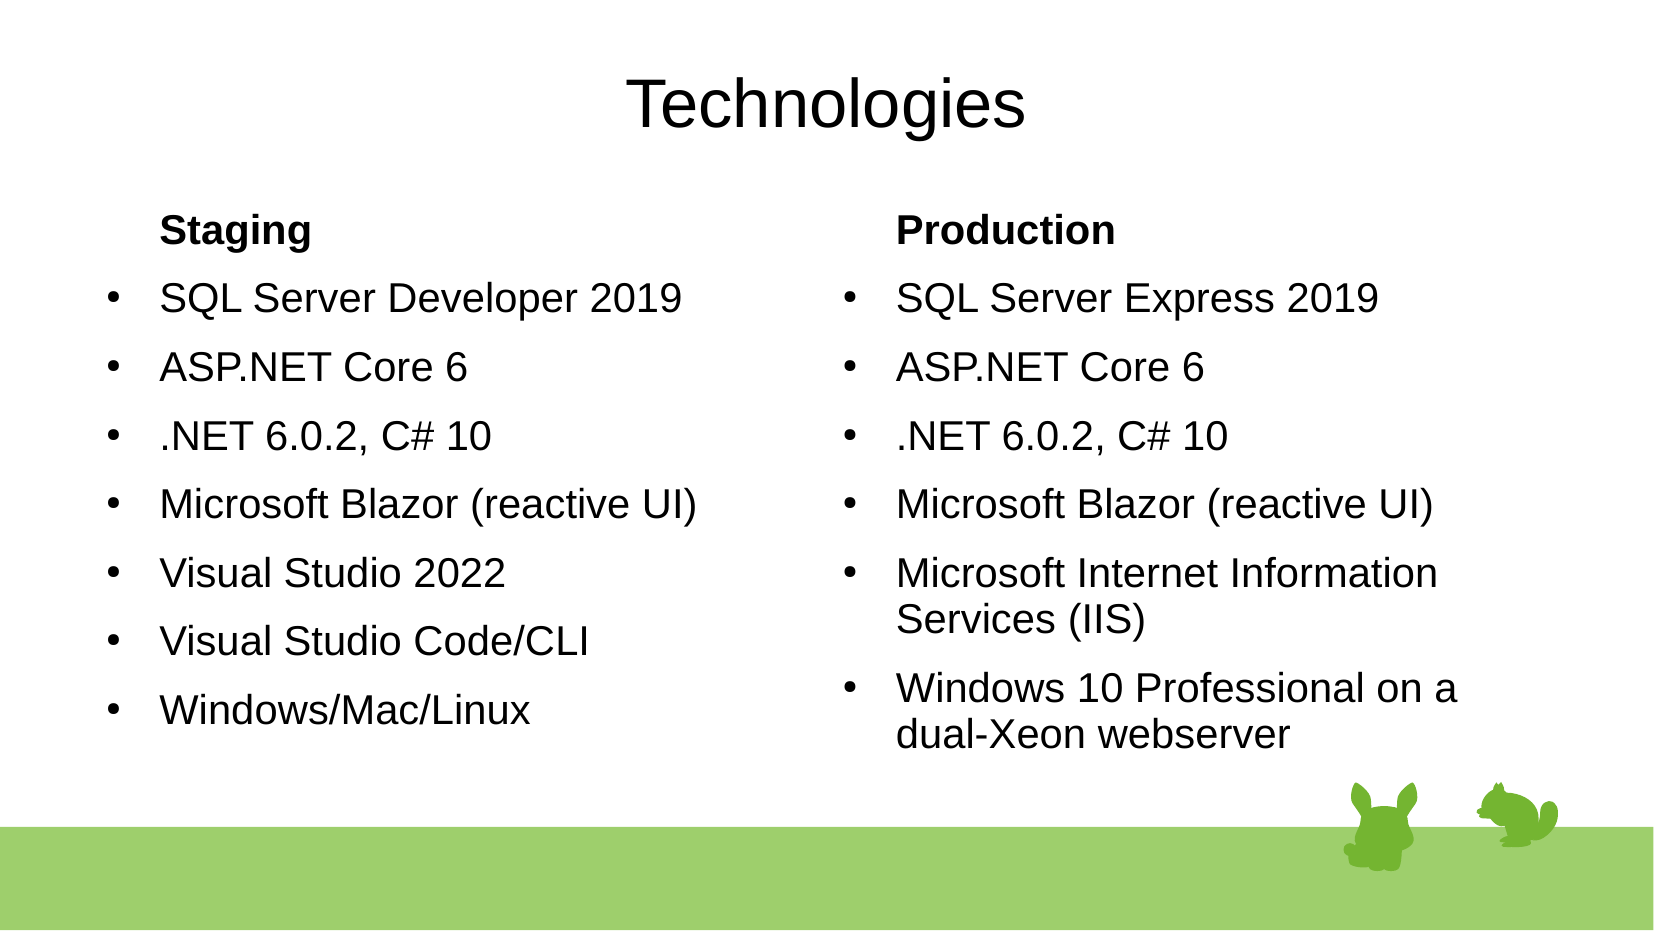

# Technologies
Staging
SQL Server Developer 2019
ASP.NET Core 6
.NET 6.0.2, C# 10
Microsoft Blazor (reactive UI)
Visual Studio 2022
Visual Studio Code/CLI
Windows/Mac/Linux
Production
SQL Server Express 2019
ASP.NET Core 6
.NET 6.0.2, C# 10
Microsoft Blazor (reactive UI)
Microsoft Internet Information Services (IIS)
Windows 10 Professional on a dual-Xeon webserver